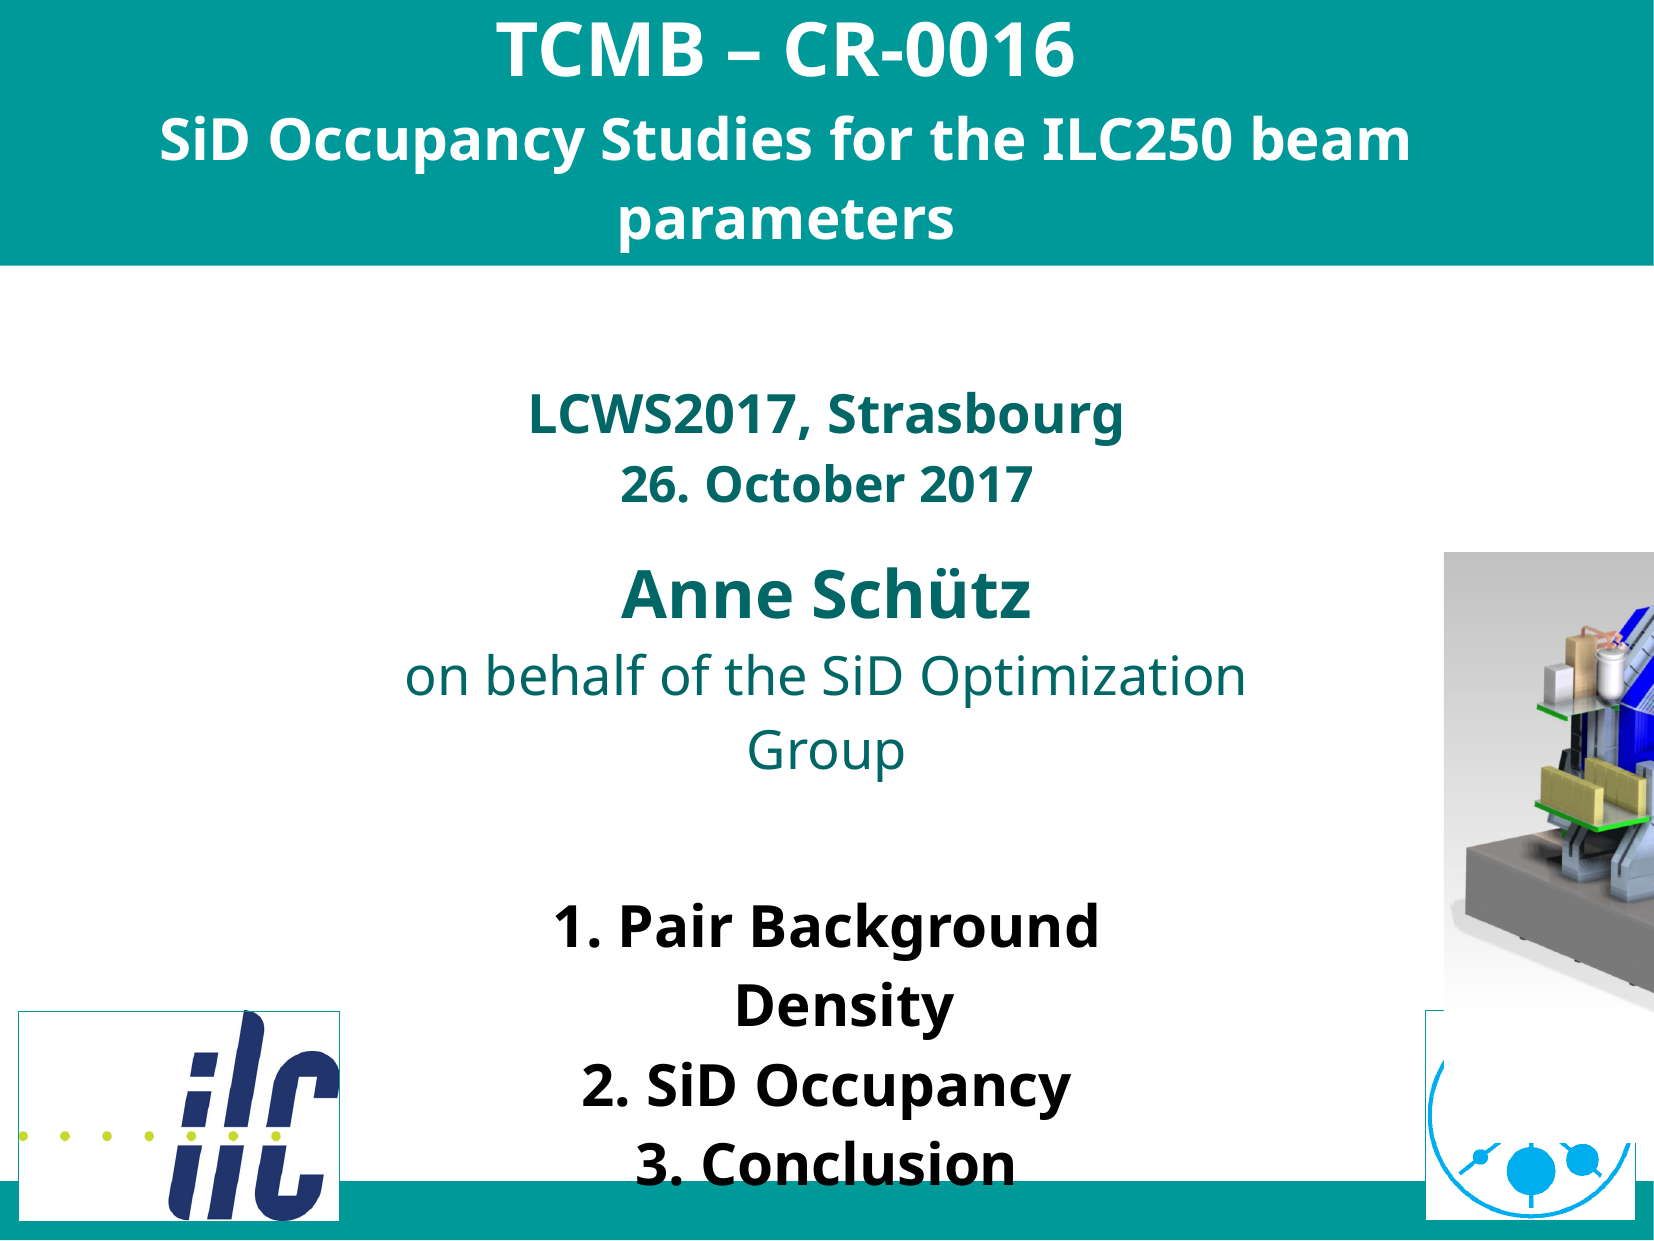

TCMB – CR-0016
SiD Occupancy Studies for the ILC250 beam parameters
# LCWS2017, Strasbourg
26. October 2017
Anne Schütz
on behalf of the SiD Optimization Group
 Pair Background Density
 SiD Occupancy
 Conclusion